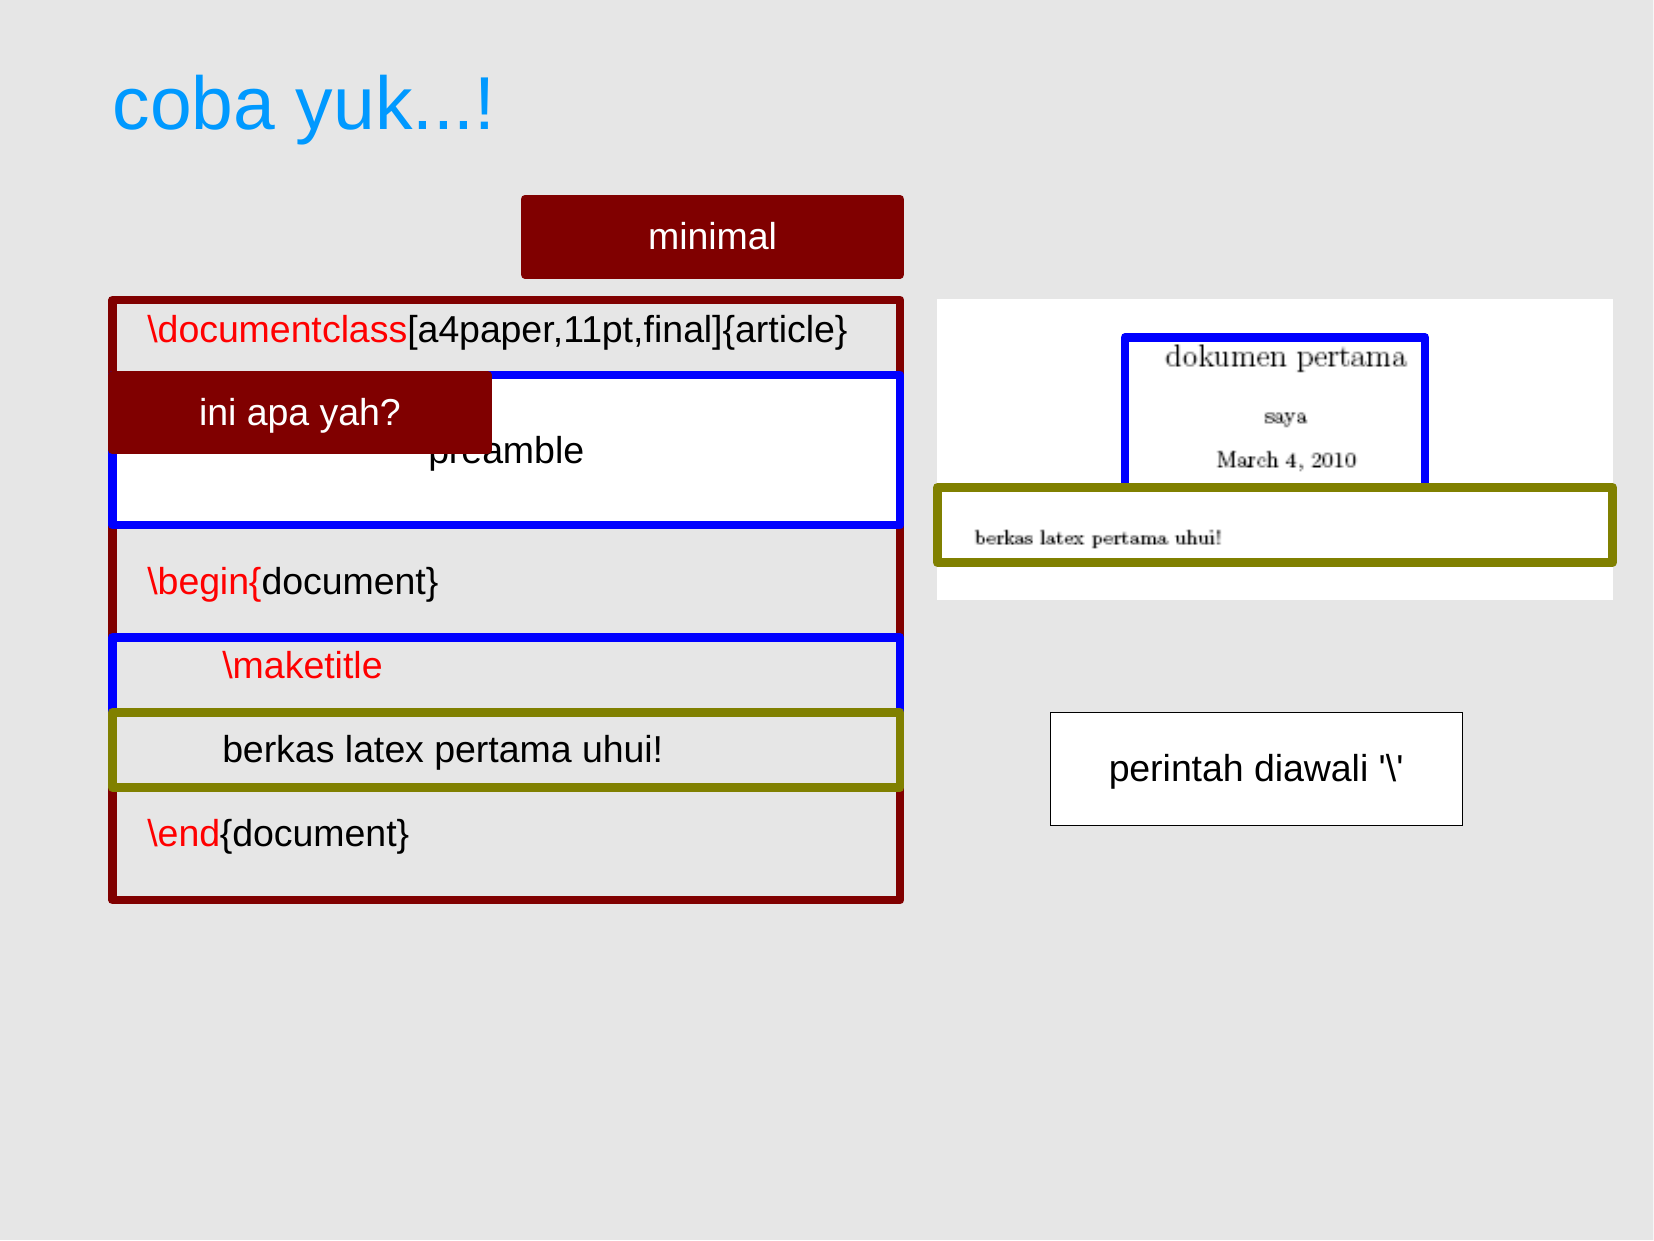

# coba yuk...!
minimal
\documentclass[a4paper,11pt,final]{article}
\title{dokumen pertama}
\author{saya}
\begin{document}
	\maketitle
	berkas latex pertama uhui!
\end{document}
preamble
ini apa yah?
perintah diawali '\'